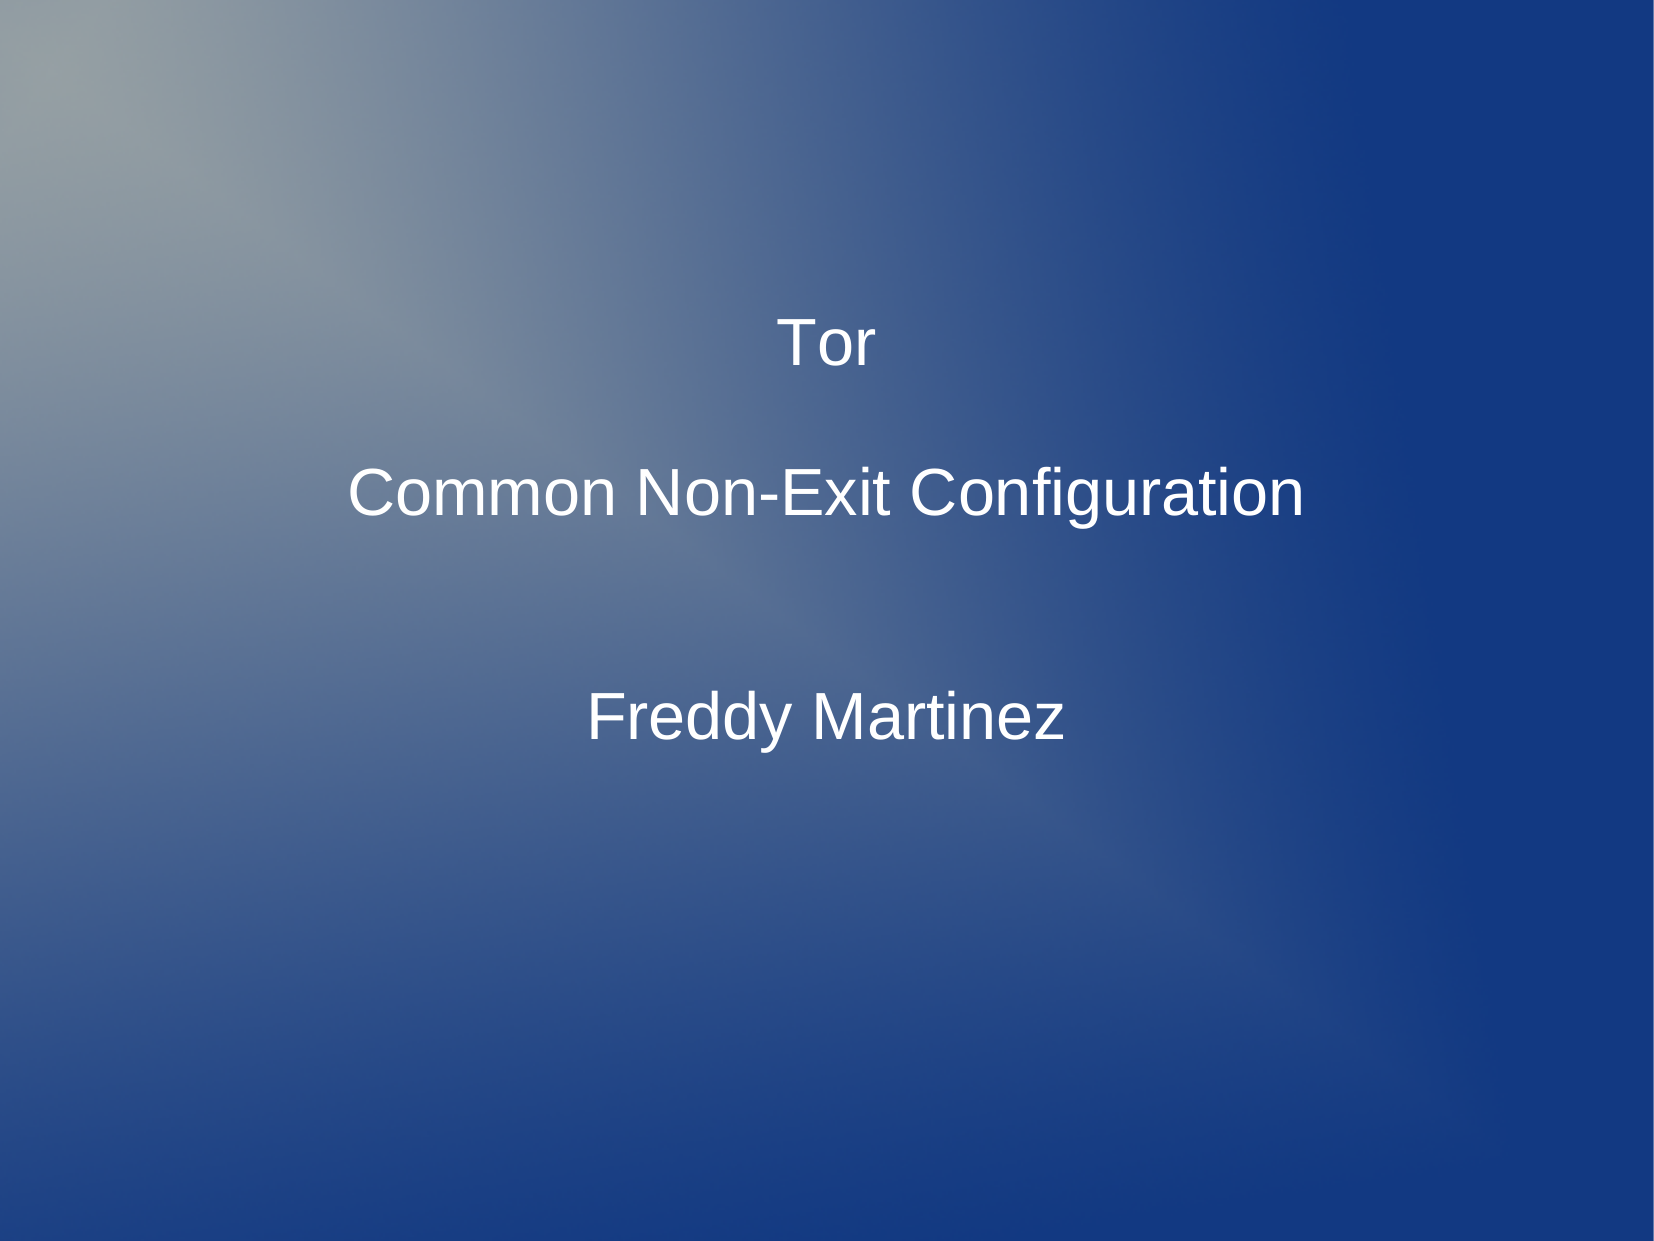

# Tor
Common Non-Exit Configuration
Freddy Martinez